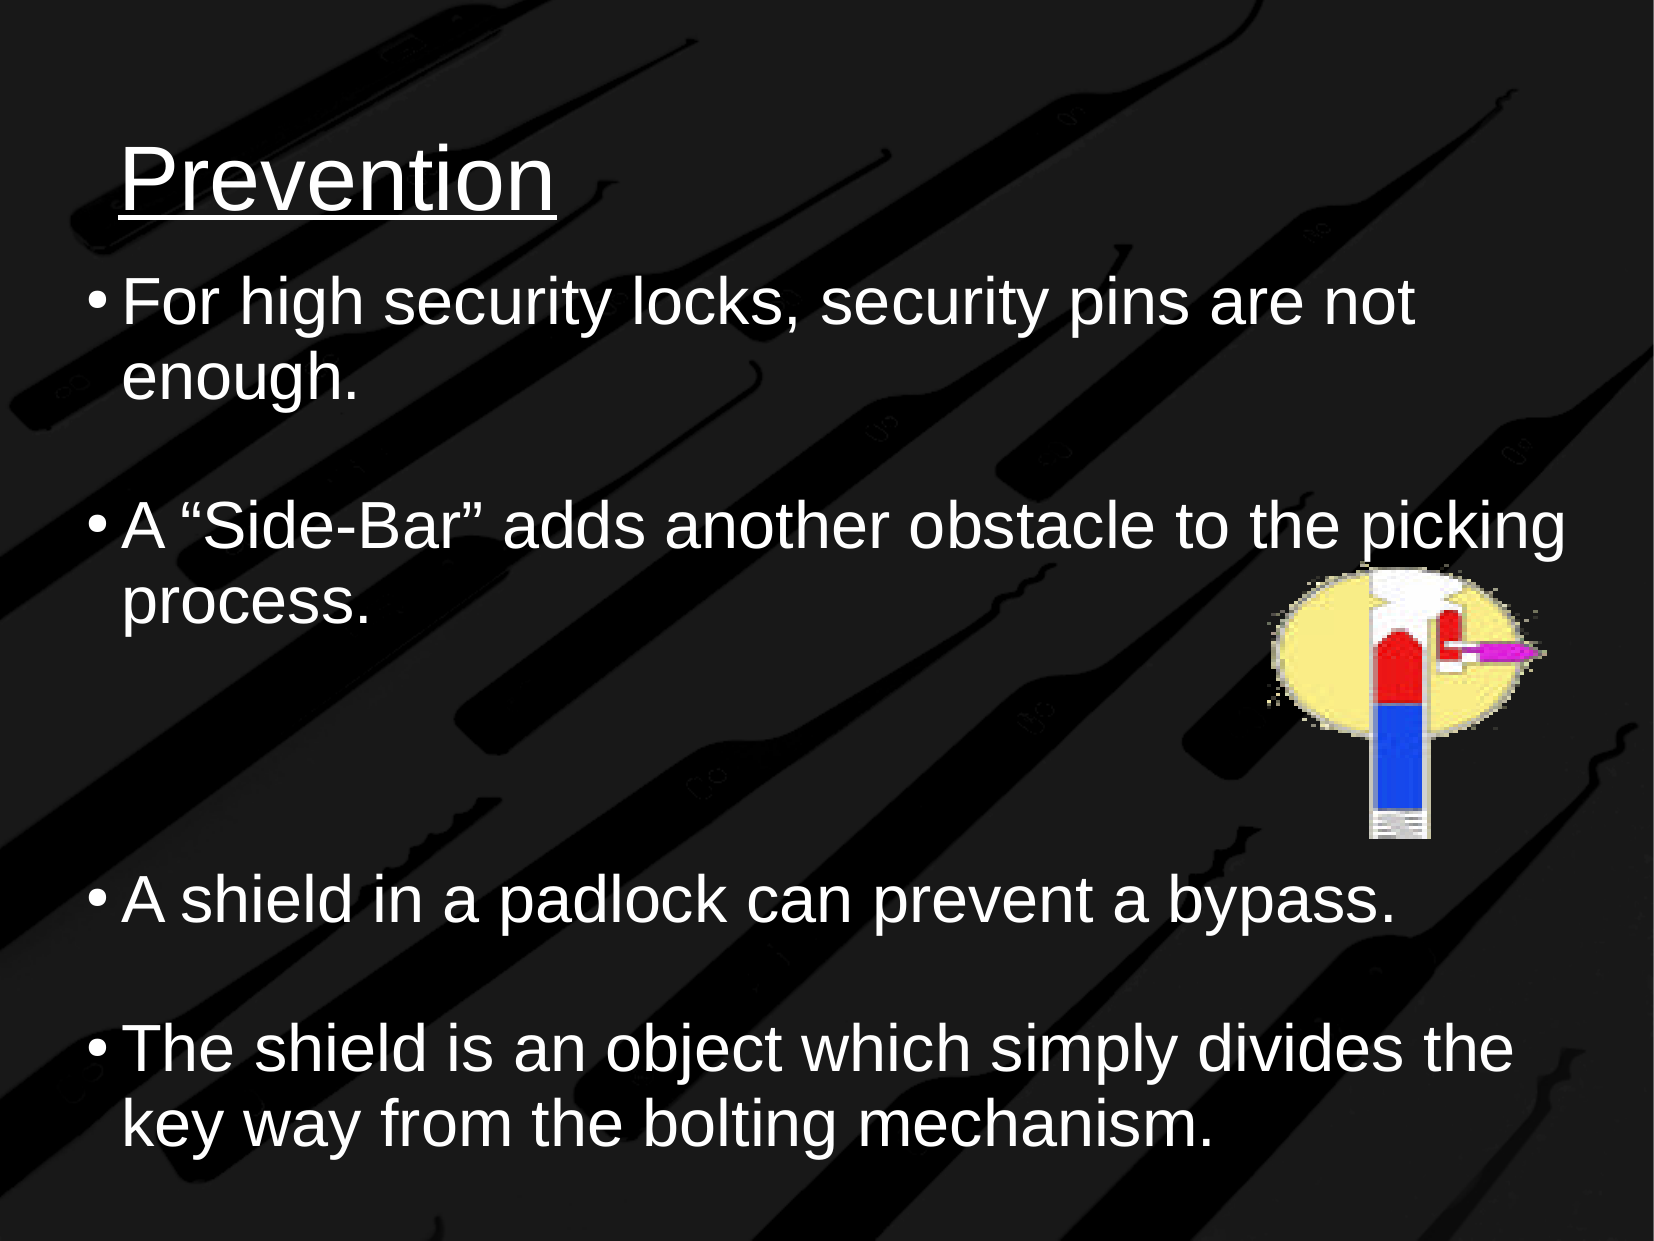

# Prevention
For high security locks, security pins are not enough.
A “Side-Bar” adds another obstacle to the picking process.
A shield in a padlock can prevent a bypass.
The shield is an object which simply divides the key way from the bolting mechanism.